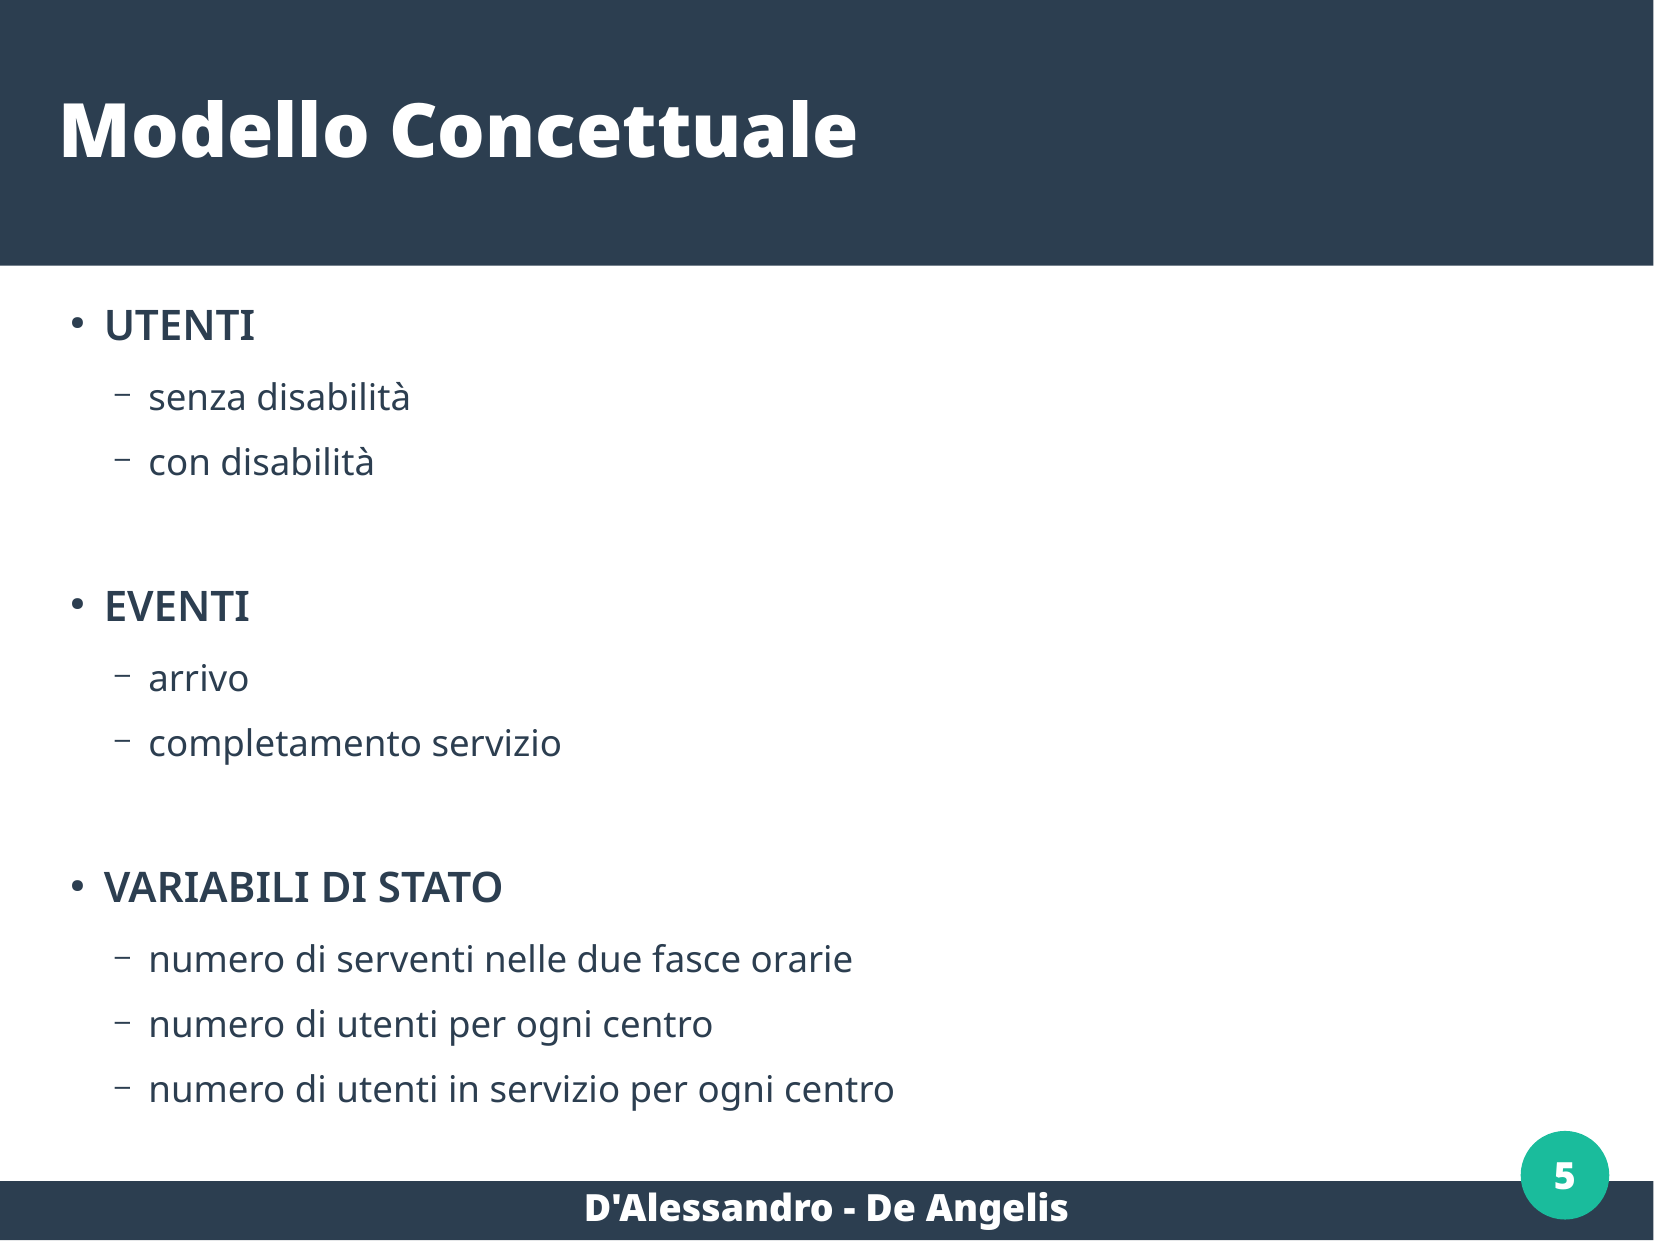

# Modello Concettuale
UTENTI
senza disabilità
con disabilità
EVENTI
arrivo
completamento servizio
VARIABILI DI STATO
numero di serventi nelle due fasce orarie
numero di utenti per ogni centro
numero di utenti in servizio per ogni centro
5
D'Alessandro - De Angelis